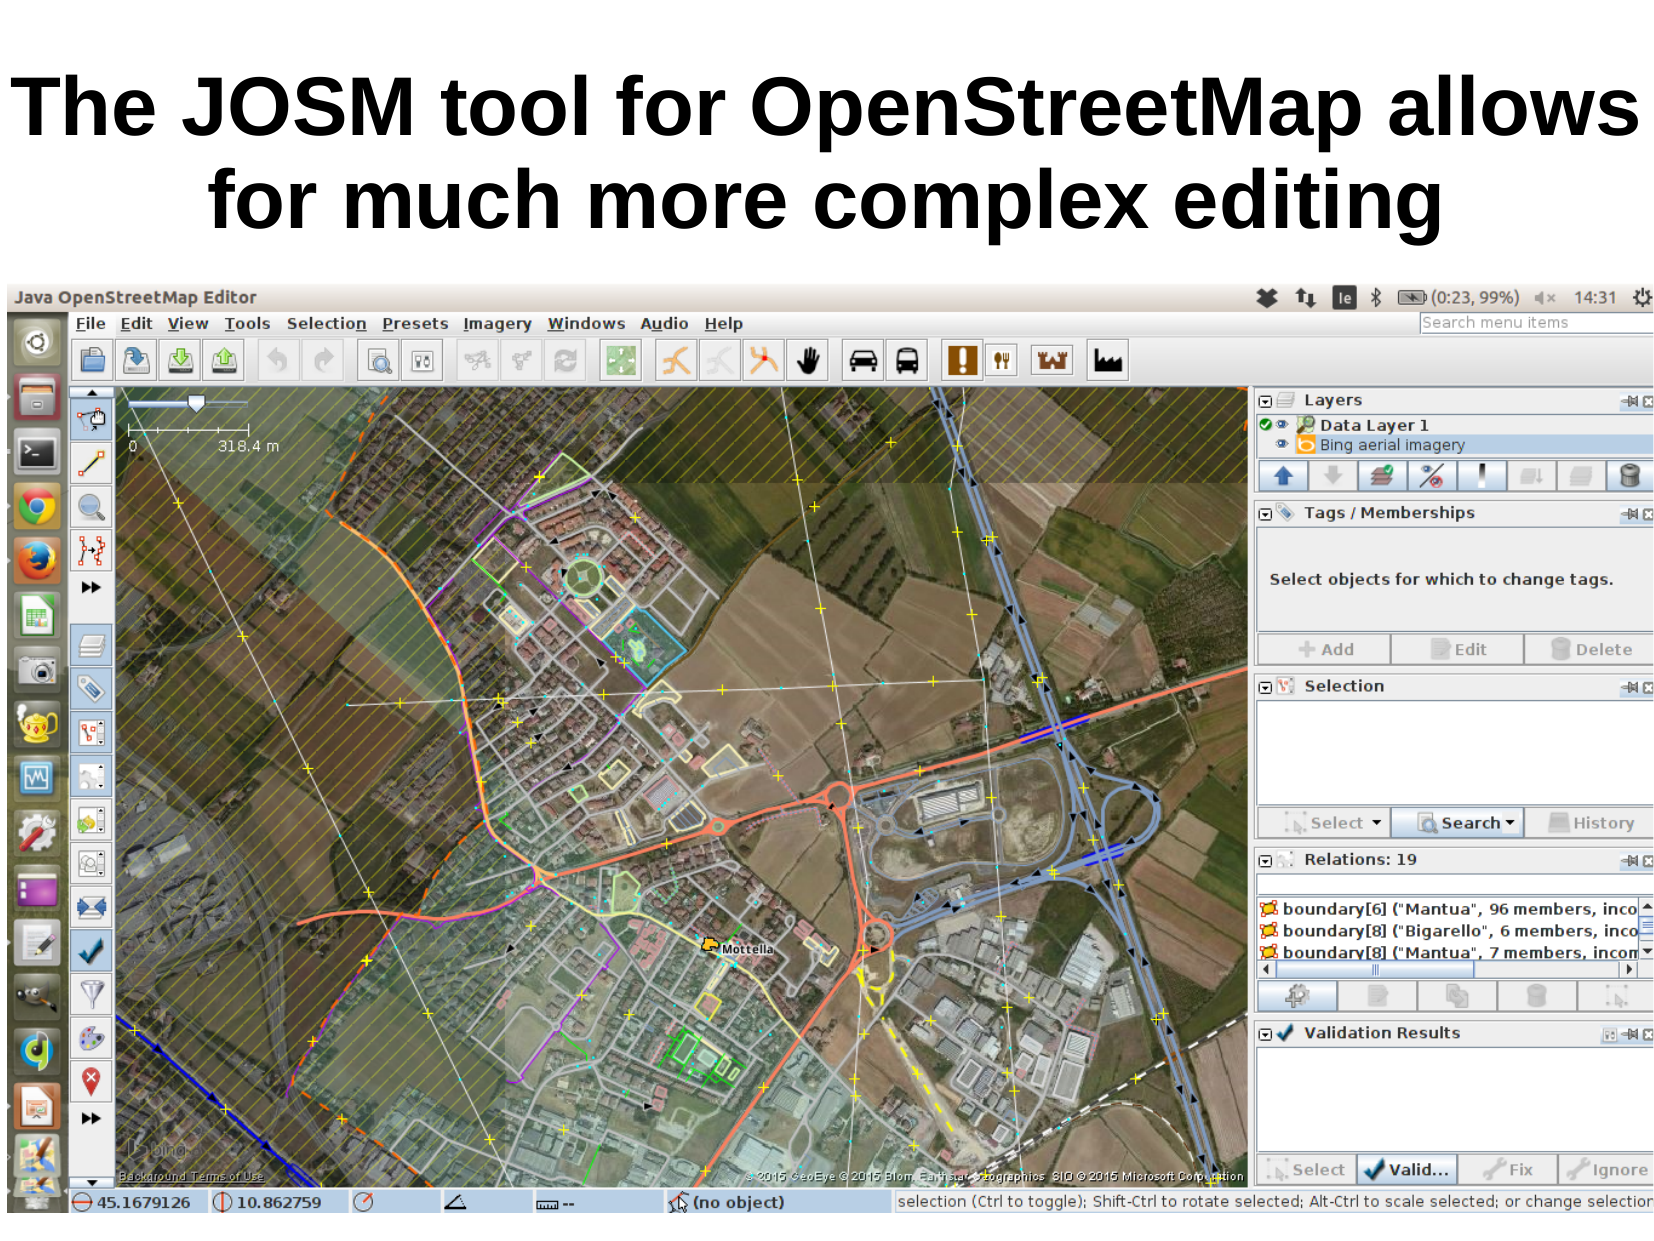

# The JOSM tool for OpenStreetMap allows for much more complex editing